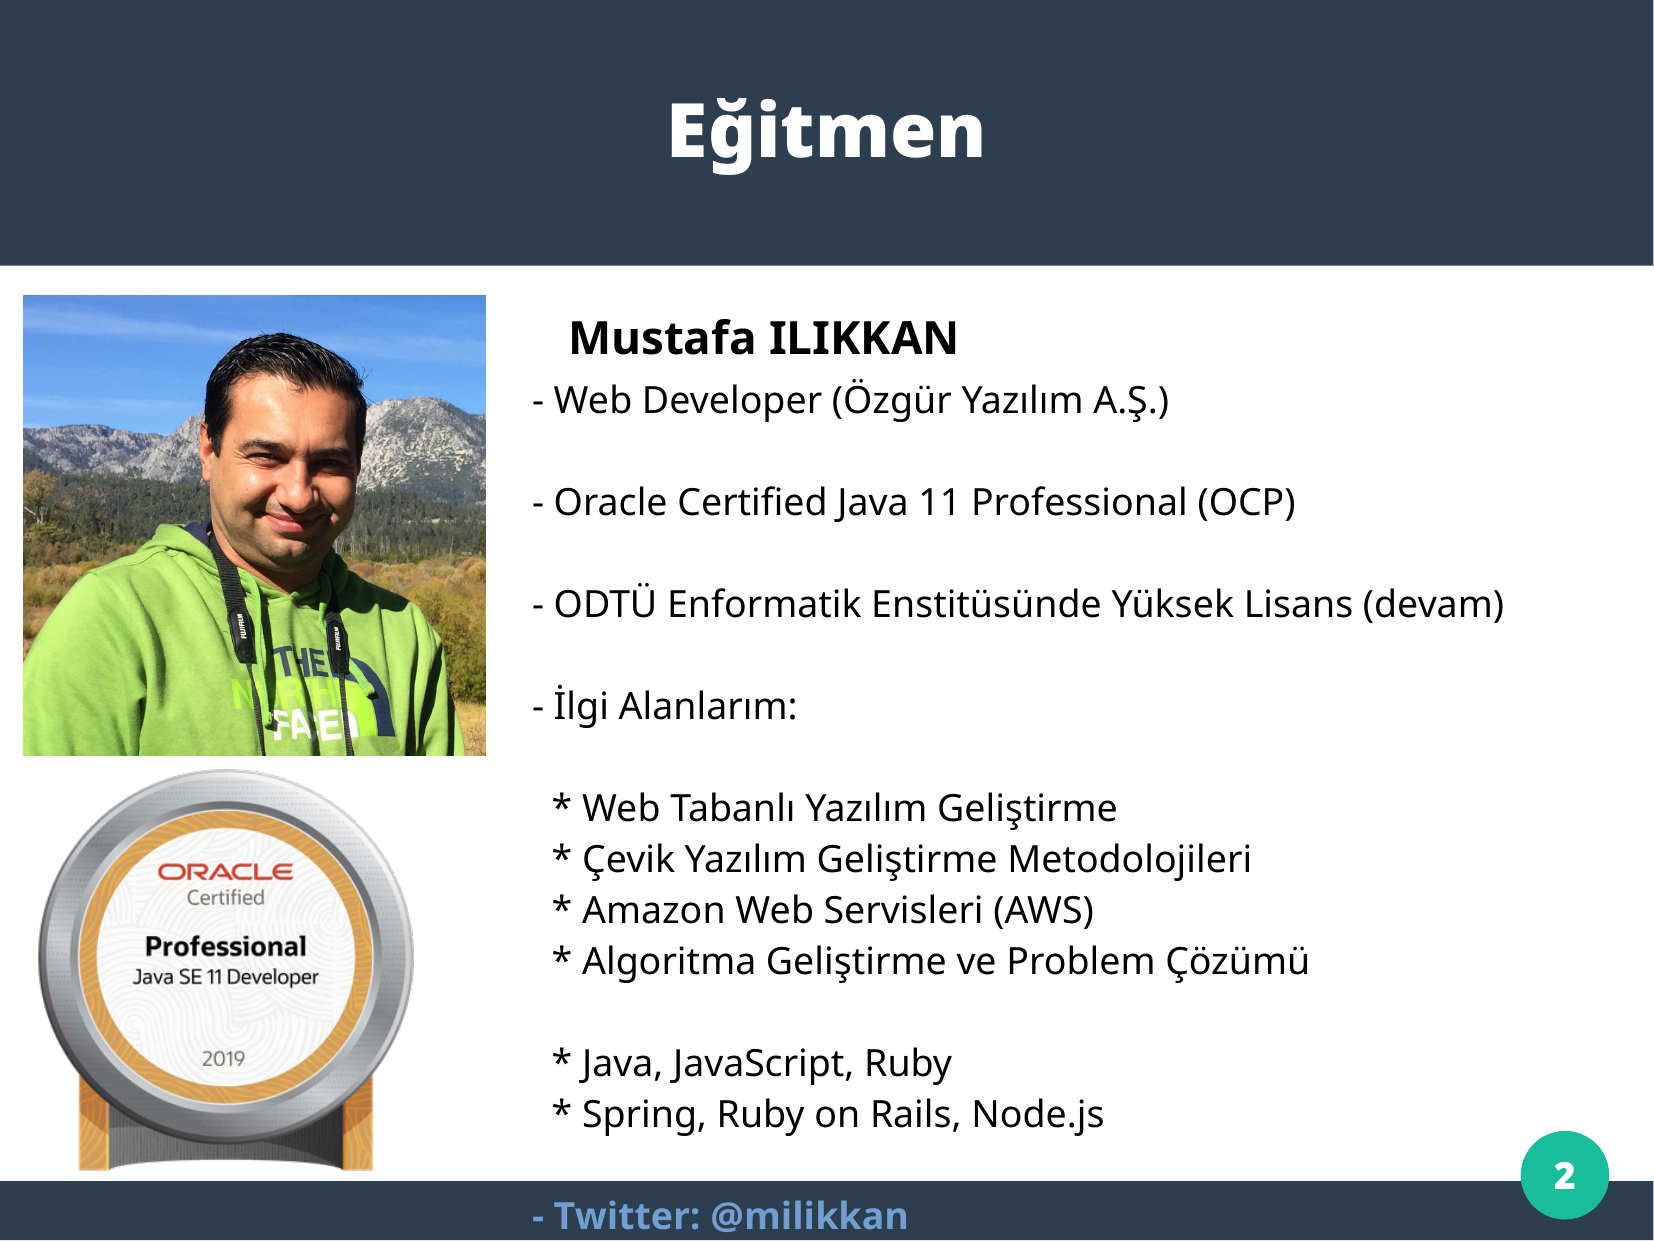

# Eğitmen
Mustafa ILIKKAN
- Web Developer (Özgür Yazılım A.Ş.)
- Oracle Certified Java 11 Professional (OCP)
- ODTÜ Enformatik Enstitüsünde Yüksek Lisans (devam)
- İlgi Alanlarım:
 * Web Tabanlı Yazılım Geliştirme
 * Çevik Yazılım Geliştirme Metodolojileri
 * Amazon Web Servisleri (AWS)
 * Algoritma Geliştirme ve Problem Çözümü
 * Java, JavaScript, Ruby
 * Spring, Ruby on Rails, Node.js
- Twitter: @milikkan
2